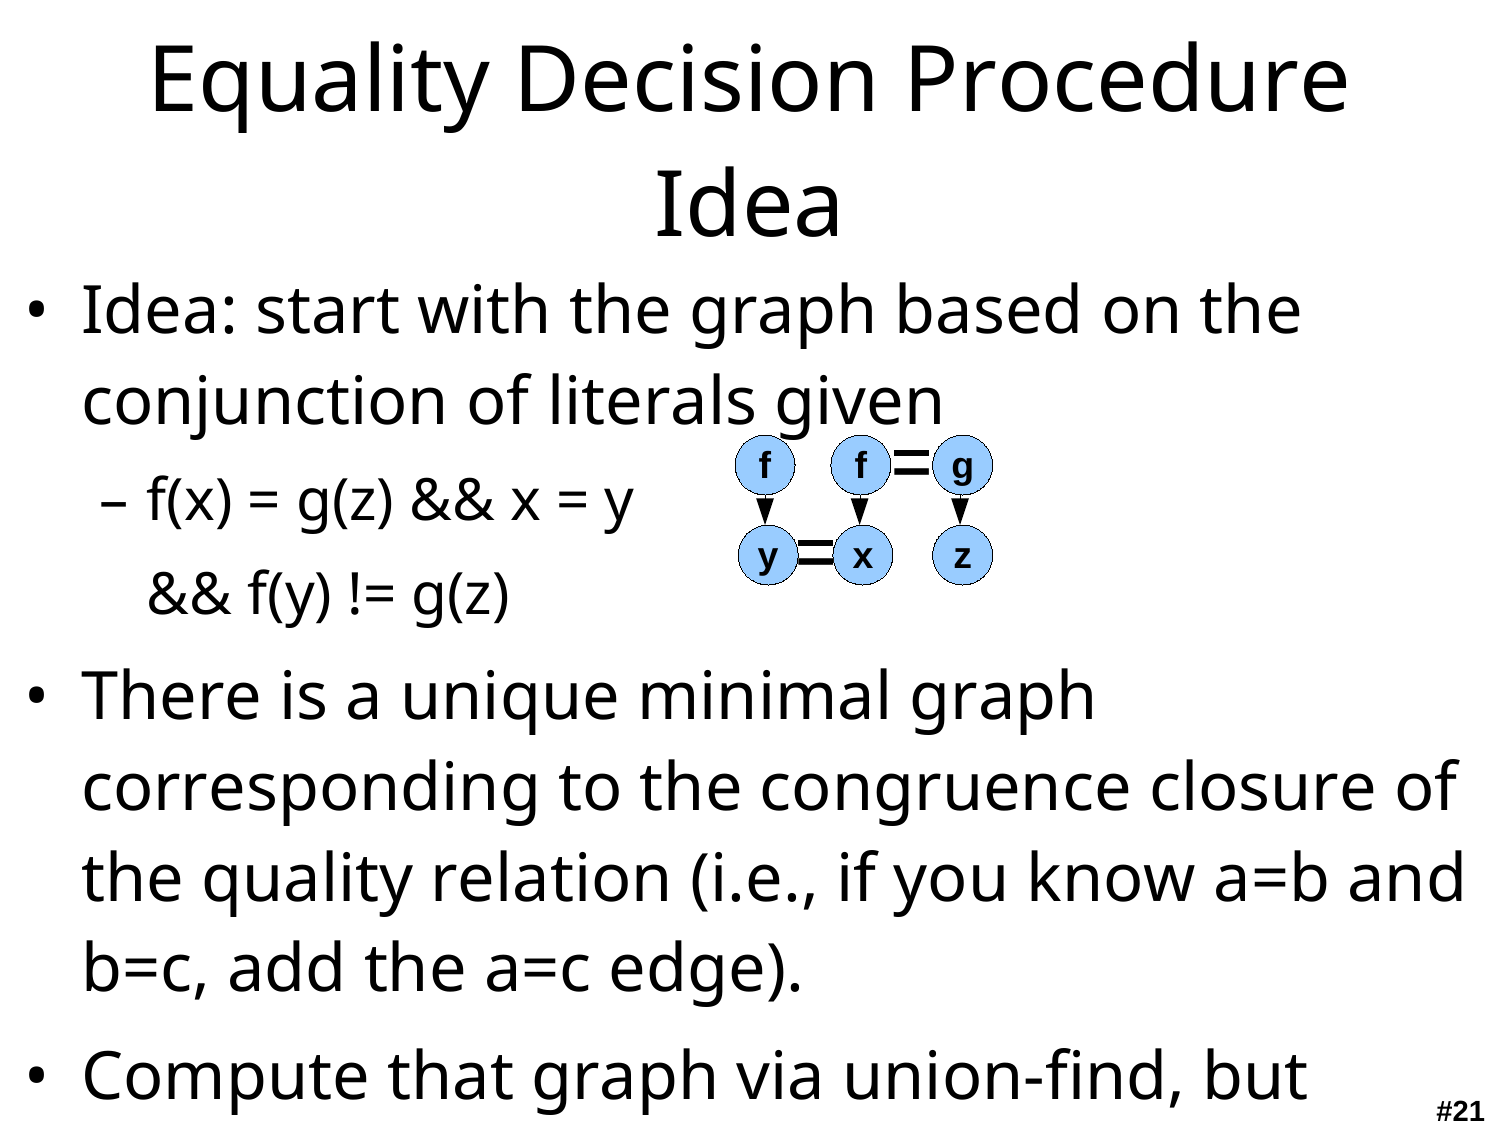

# Equality Decision Procedure Idea
Idea: start with the graph based on the conjunction of literals given
f(x) = g(z) && x = y
&& f(y) != g(z)
There is a unique minimal graph corresponding to the congruence closure of the quality relation (i.e., if you know a=b and b=c, add the a=c edge).
Compute that graph via union-find, but when you learn a=b, also add f(a)=f(b).
f
f
g
y
x
z
21